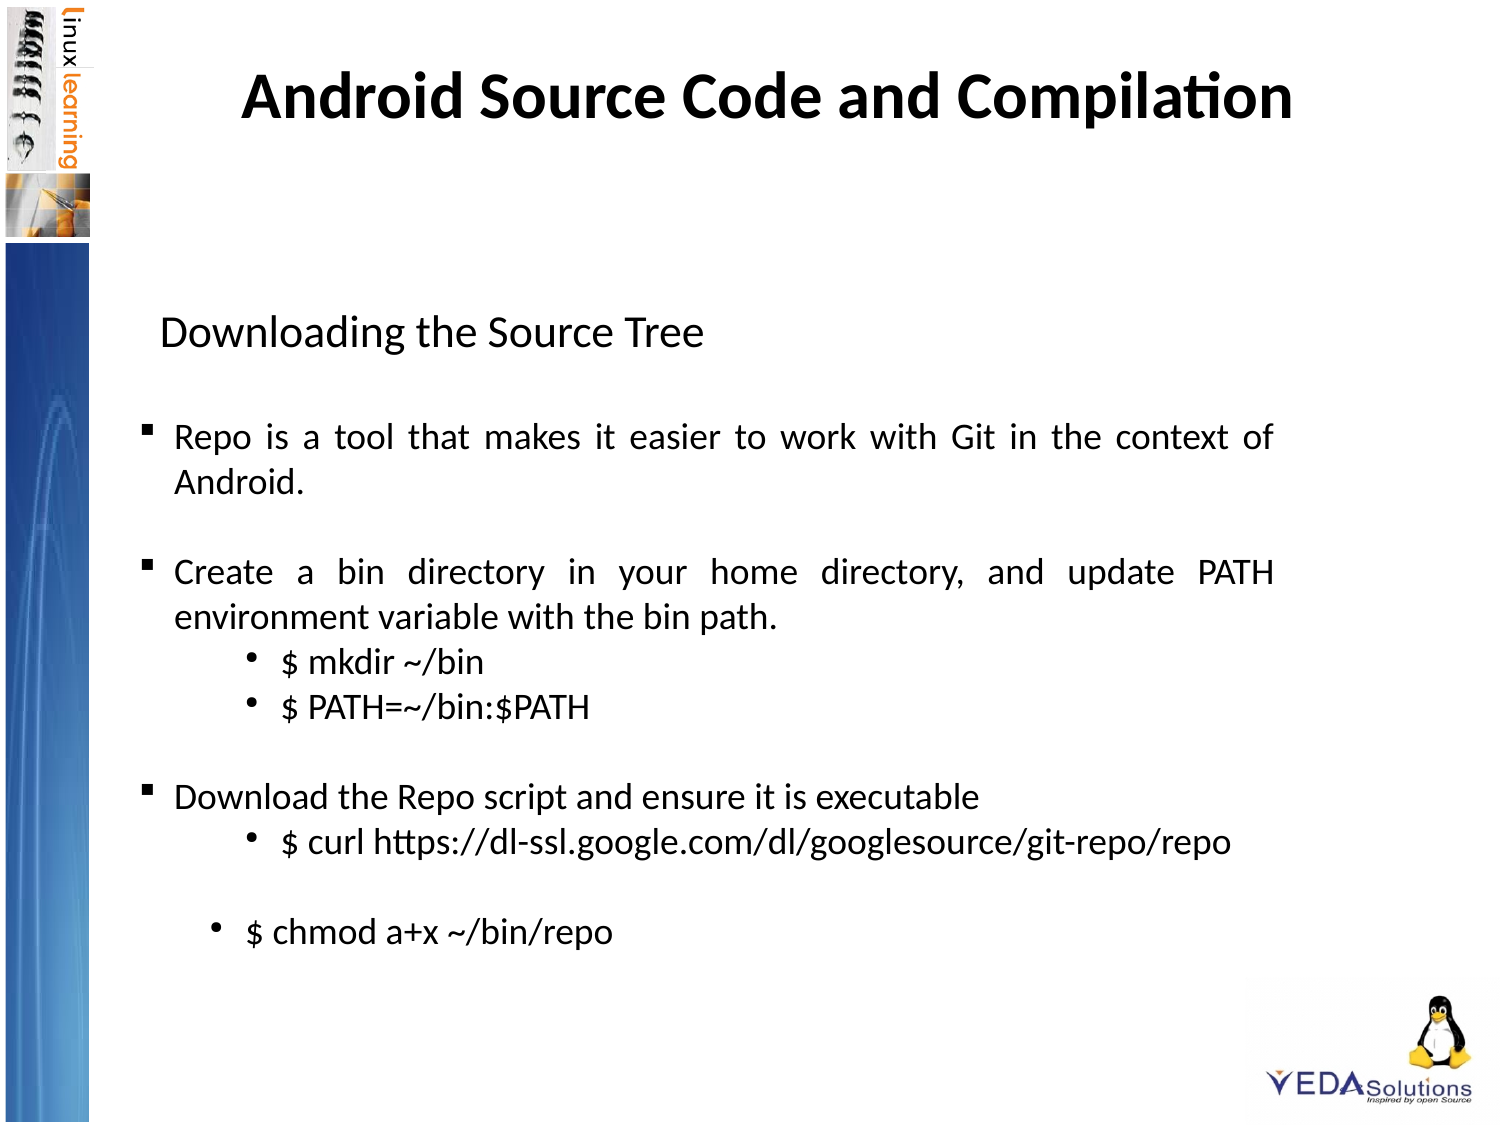

Android Source Code and Compilation
Downloading the Source Tree
Repo is a tool that makes it easier to work with Git in the context of Android.
Create a bin directory in your home directory, and update PATH environment variable with the bin path.
$ mkdir ~/bin
$ PATH=~/bin:$PATH
Download the Repo script and ensure it is executable
$ curl https://dl-ssl.google.com/dl/googlesource/git-repo/repo
$ chmod a+x ~/bin/repo